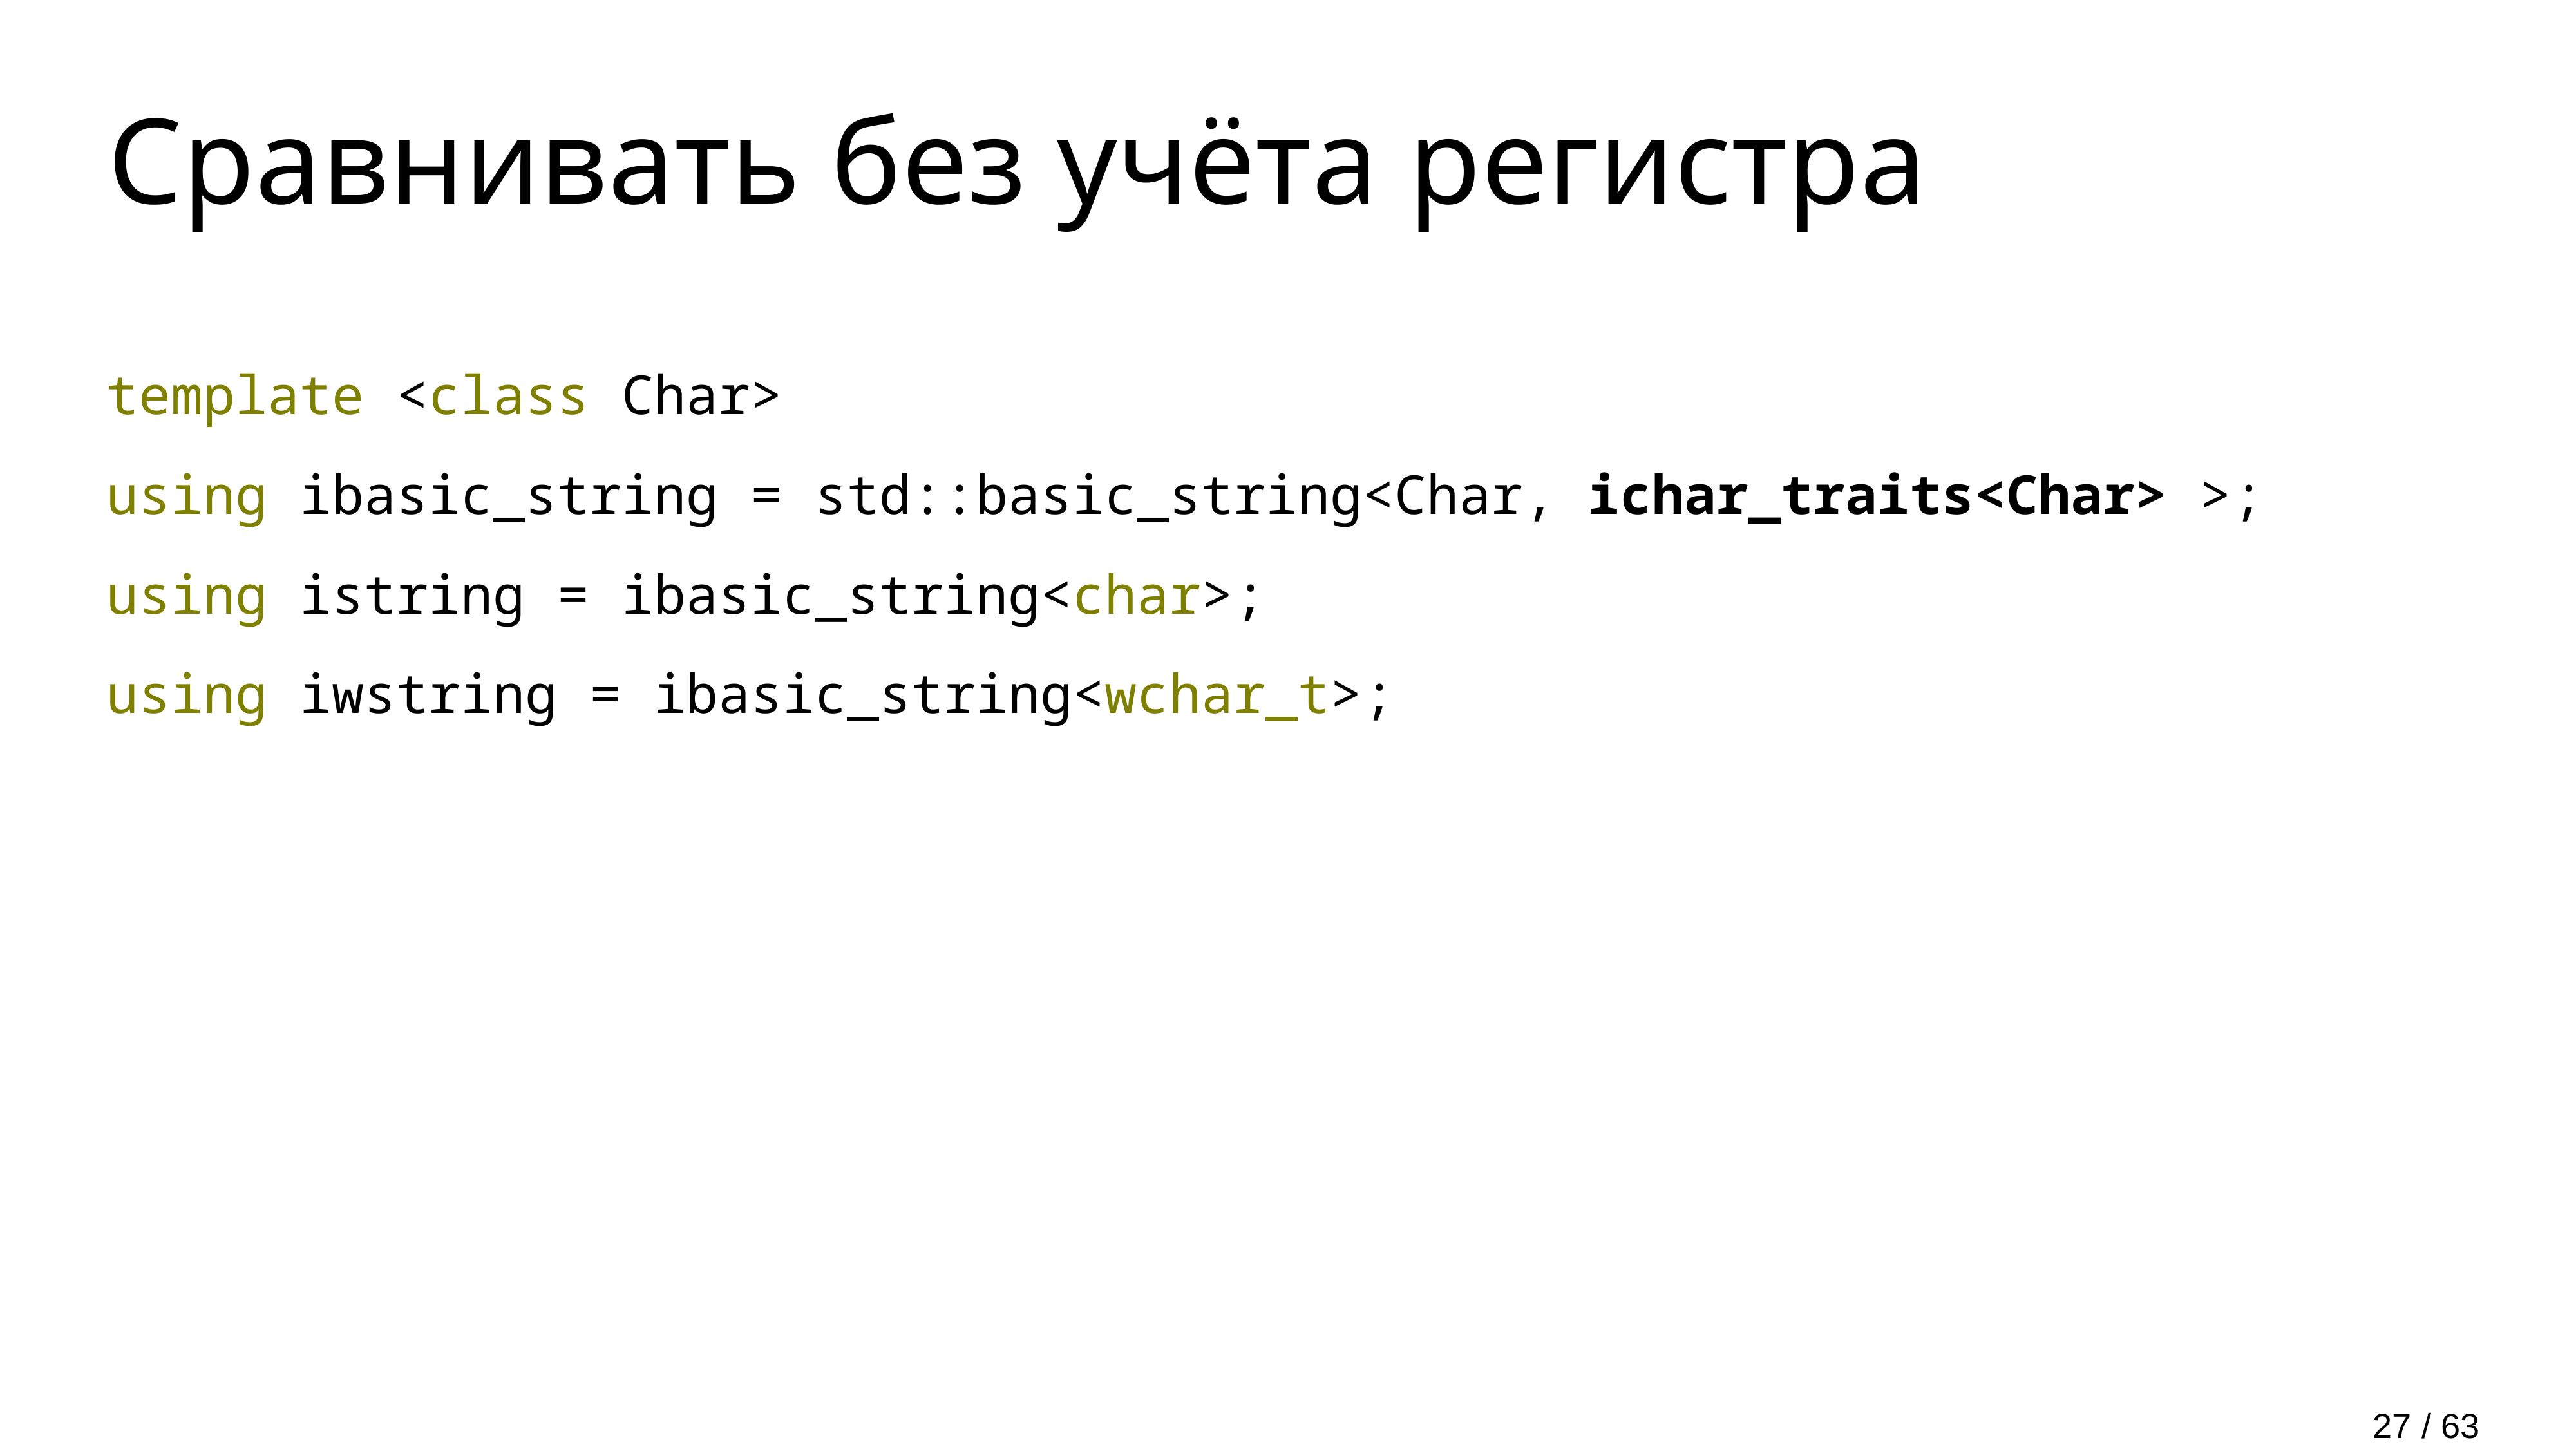

# Сравнивать без учёта регистра
template <class Char>
using ibasic_string = std::basic_string<Char, ichar_traits<Char> >;
using istring = ibasic_string<char>;
using iwstring = ibasic_string<wchar_t>;